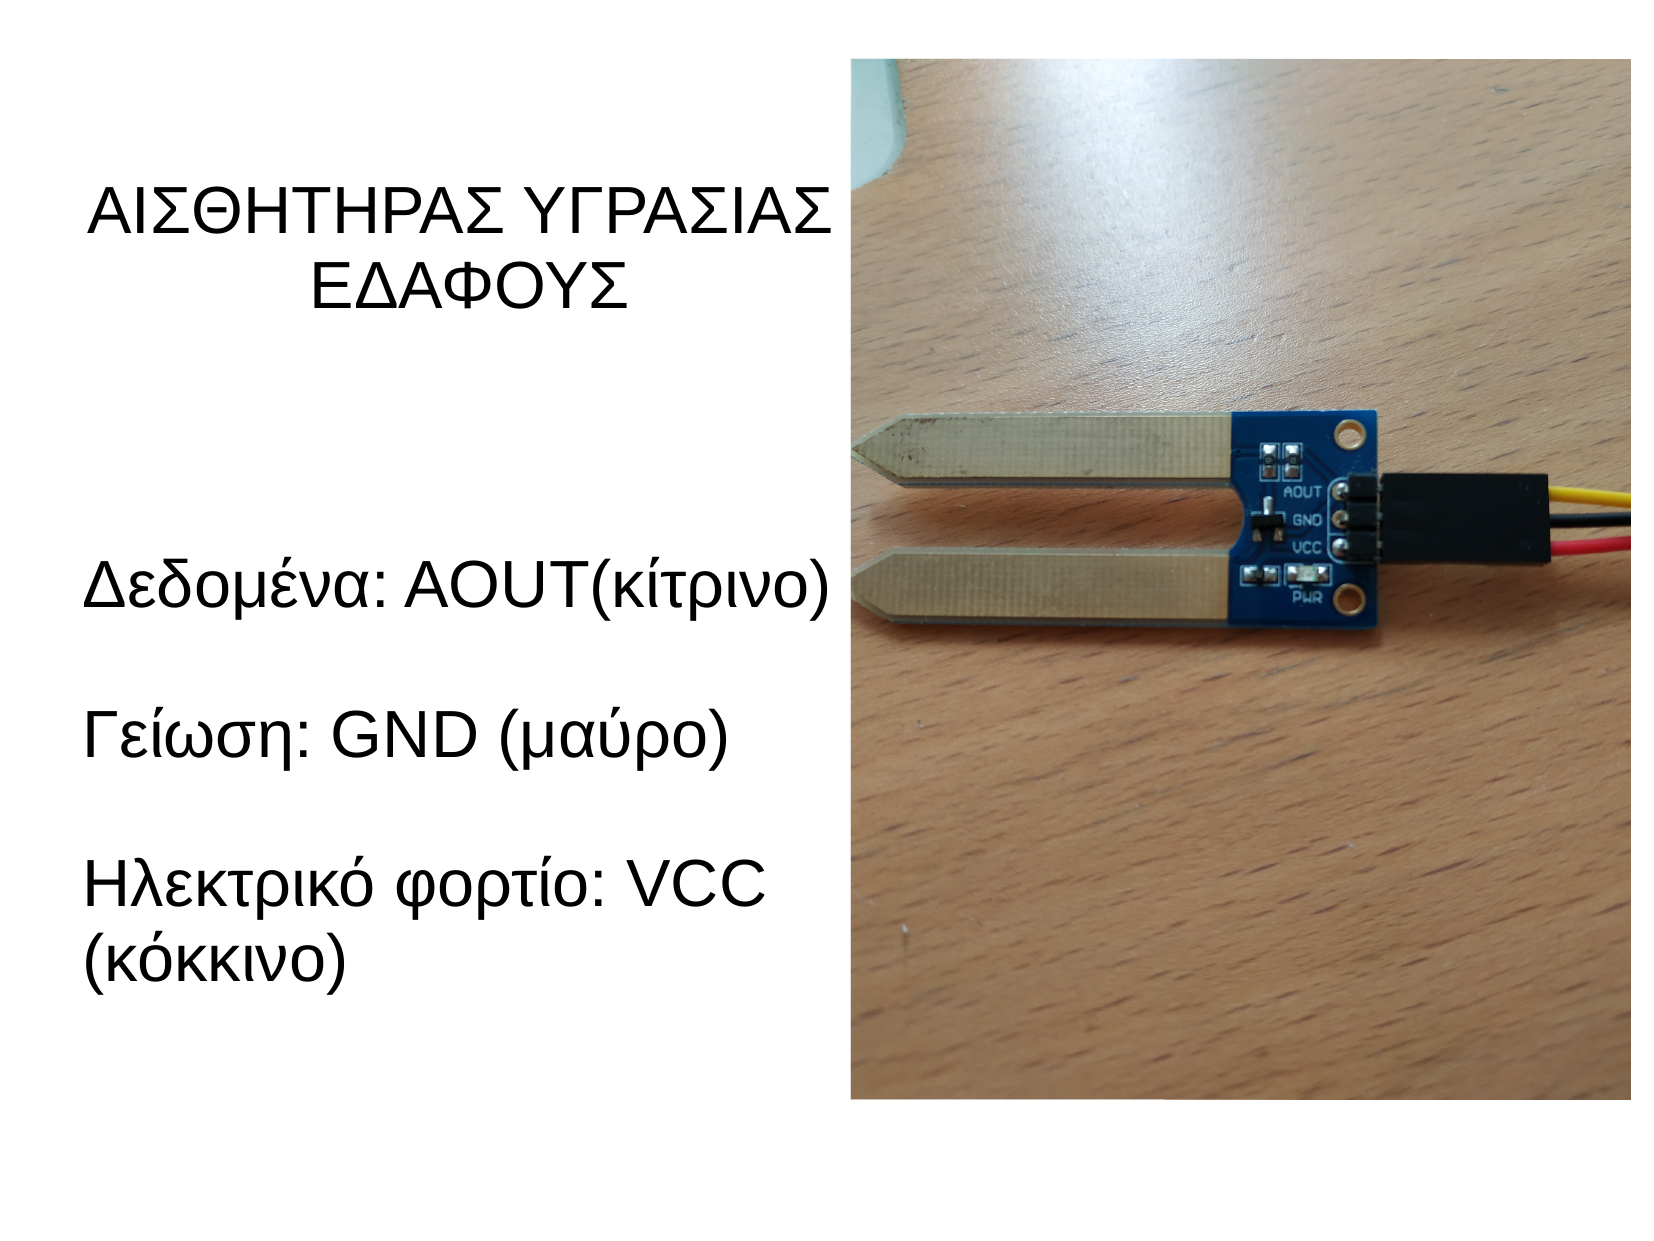

# ΑΙΣΘΗΤΗΡΑΣ ΥΓΡΑΣΙΑΣ ΕΔΑΦΟΥΣ
Δεδομένα: ΑOUT(κίτρινο)
Γείωση: GND (μαύρο)
Ηλεκτρικό φορτίο: VCC (κόκκινο)